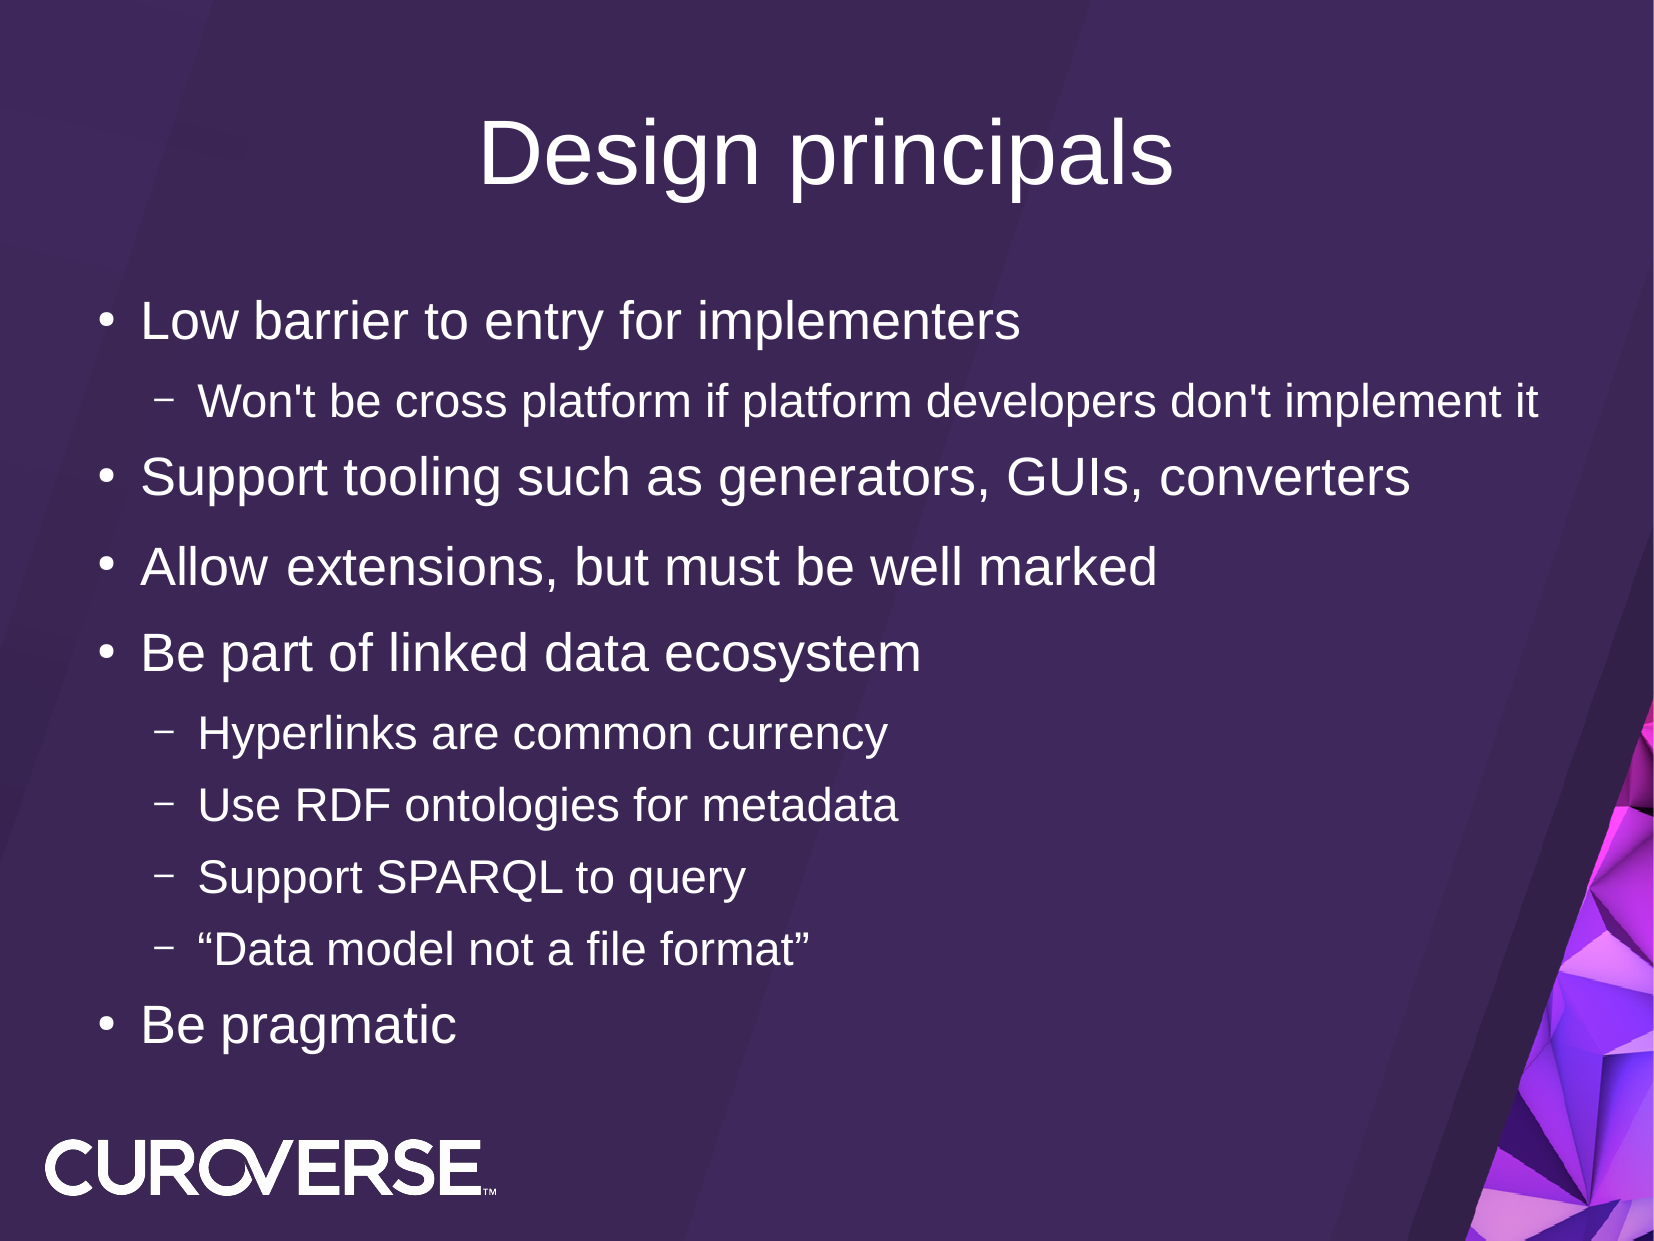

# Design principals
Low barrier to entry for implementers
Won't be cross platform if platform developers don't implement it
Support tooling such as generators, GUIs, converters
Allow extensions, but must be well marked
Be part of linked data ecosystem
Hyperlinks are common currency
Use RDF ontologies for metadata
Support SPARQL to query
“Data model not a file format”
Be pragmatic